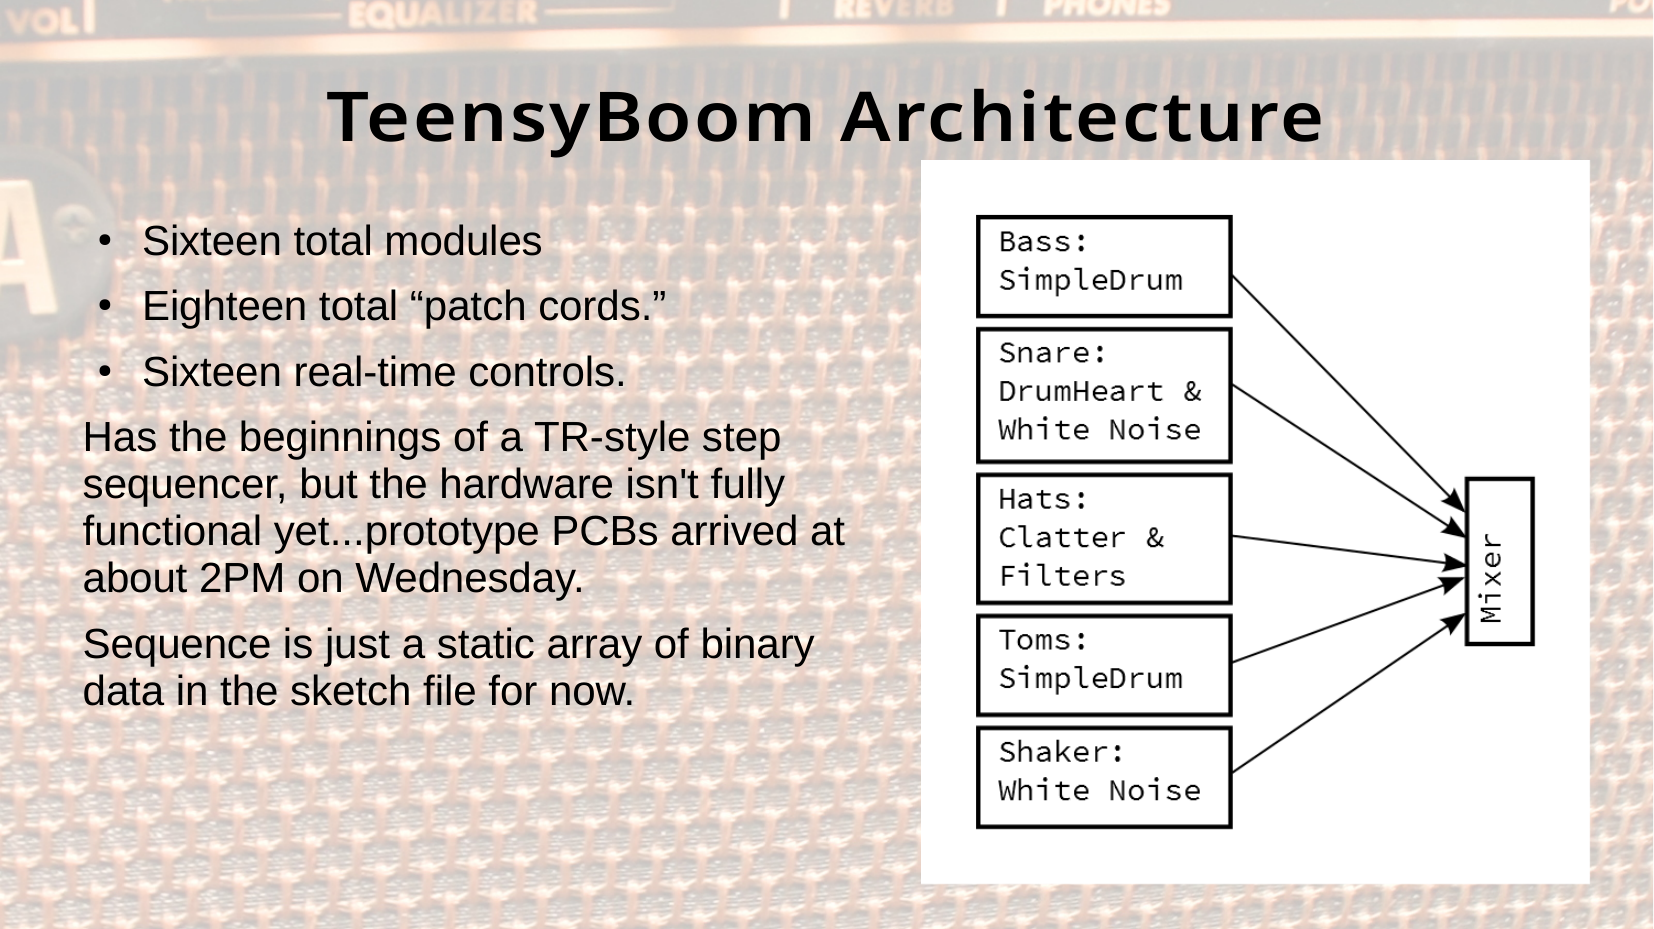

# TeensyBoom Architecture
Sixteen total modules
Eighteen total “patch cords.”
Sixteen real-time controls.
Has the beginnings of a TR-style step sequencer, but the hardware isn't fully functional yet...prototype PCBs arrived at about 2PM on Wednesday.
Sequence is just a static array of binary data in the sketch file for now.